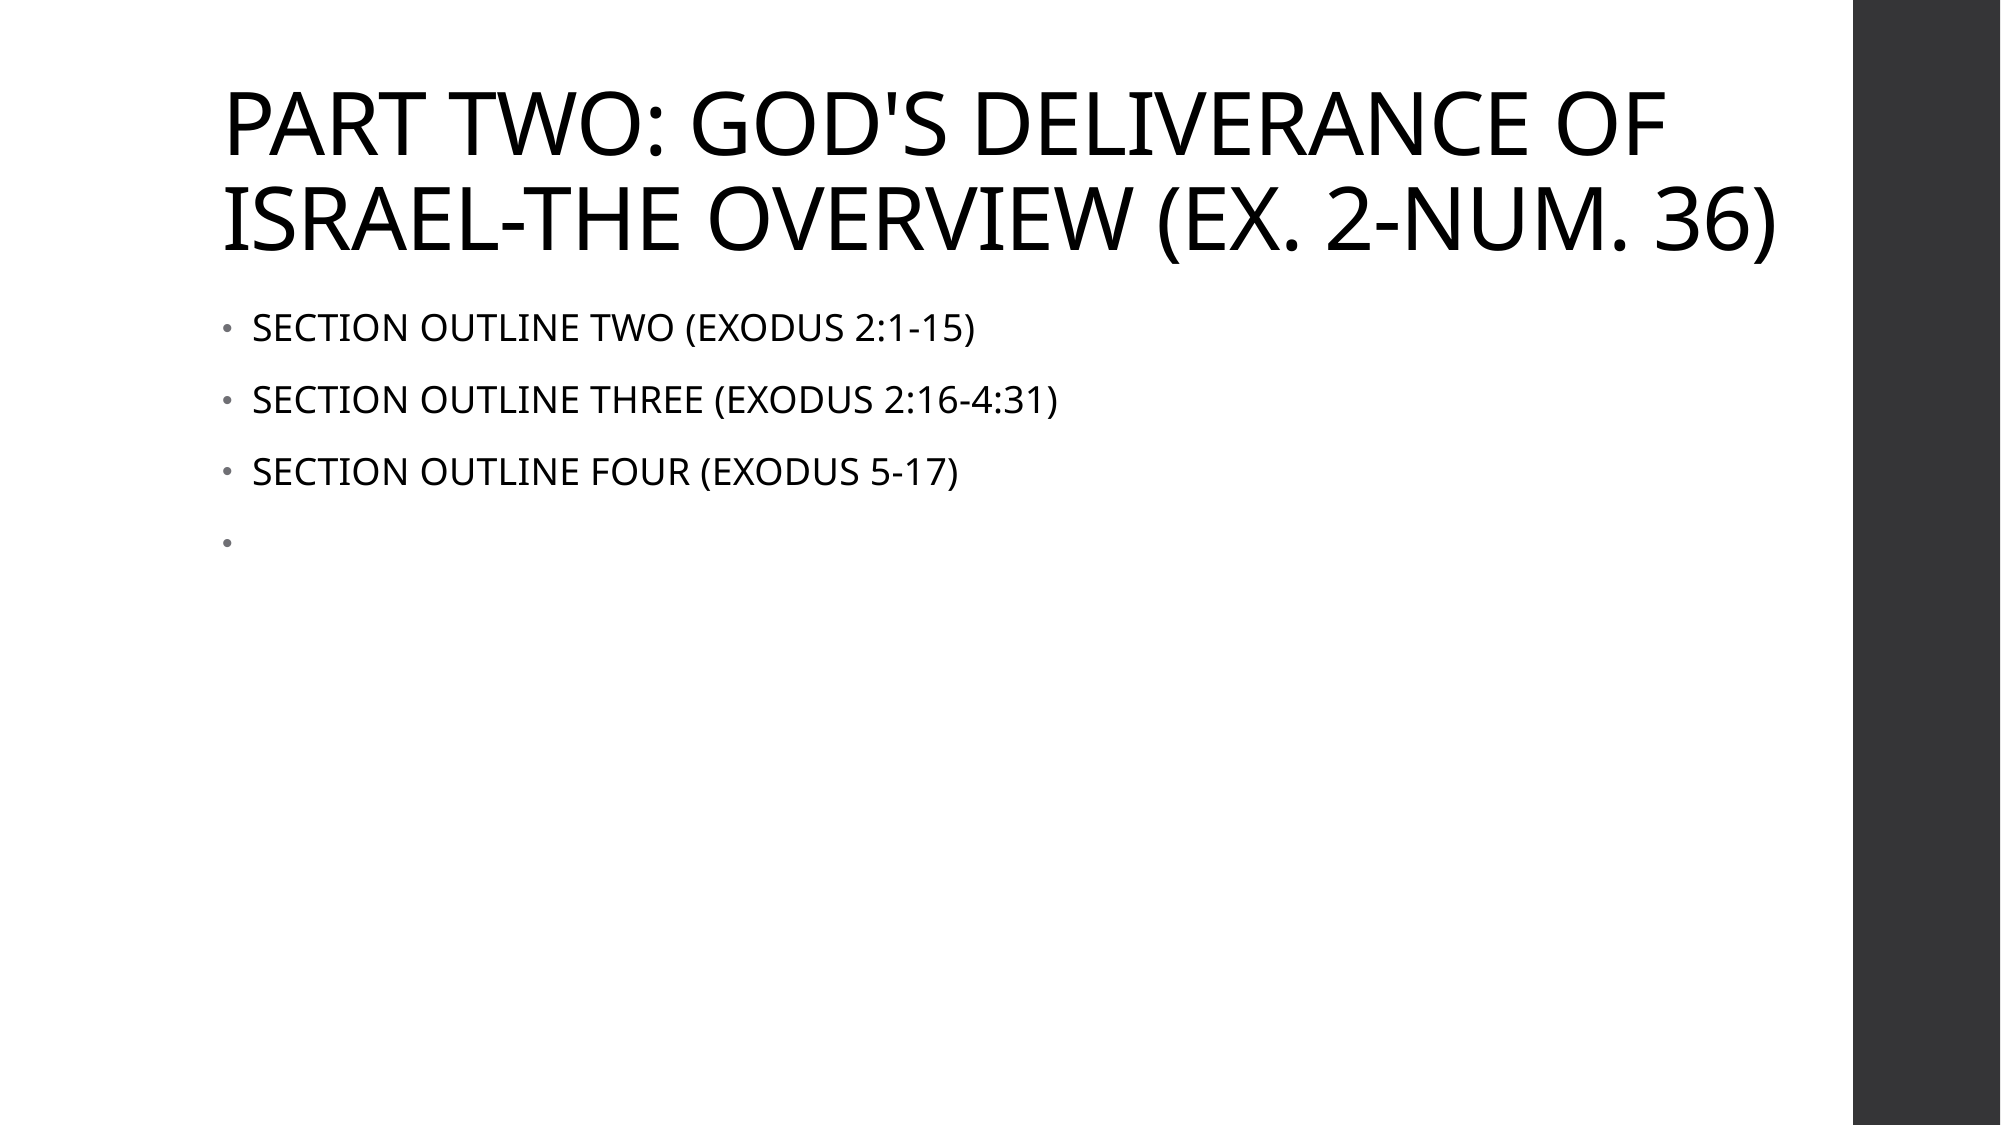

# PART TWO: GOD'S DELIVERANCE OF ISRAEL-THE OVERVIEW (EX. 2-NUM. 36)
SECTION OUTLINE TWO (EXODUS 2:1-15)
SECTION OUTLINE THREE (EXODUS 2:16-4:31)
SECTION OUTLINE FOUR (EXODUS 5-17)